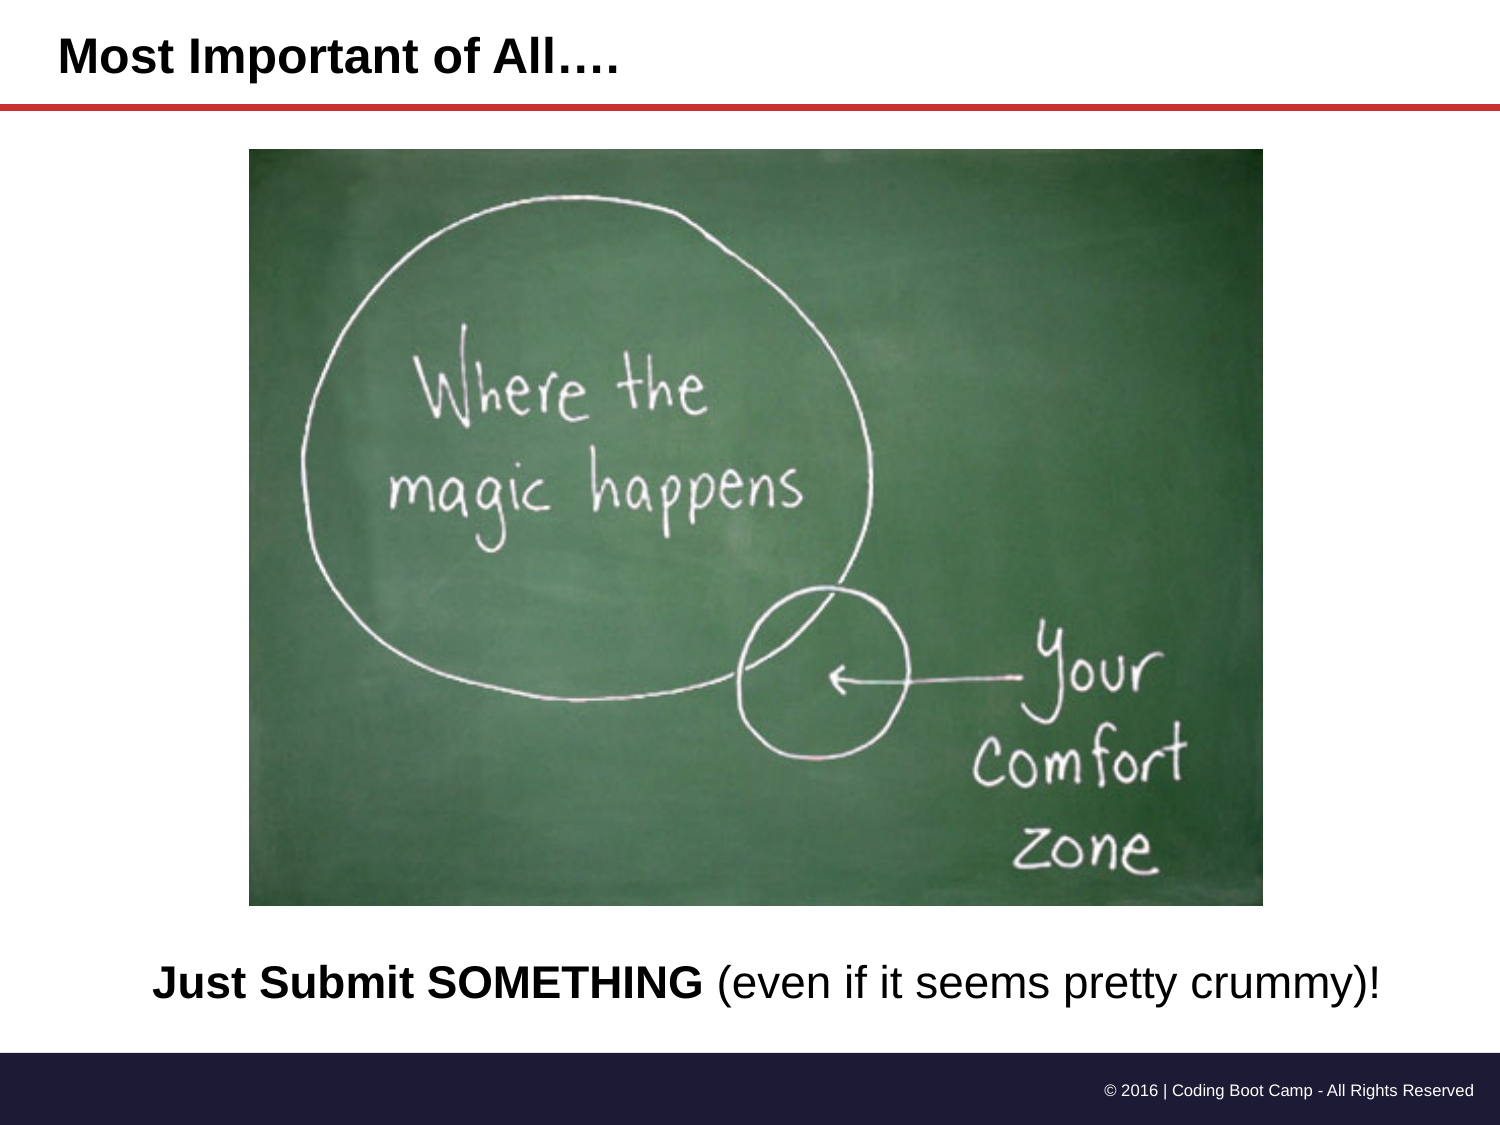

# Most Important of All….
Just Submit SOMETHING (even if it seems pretty crummy)!